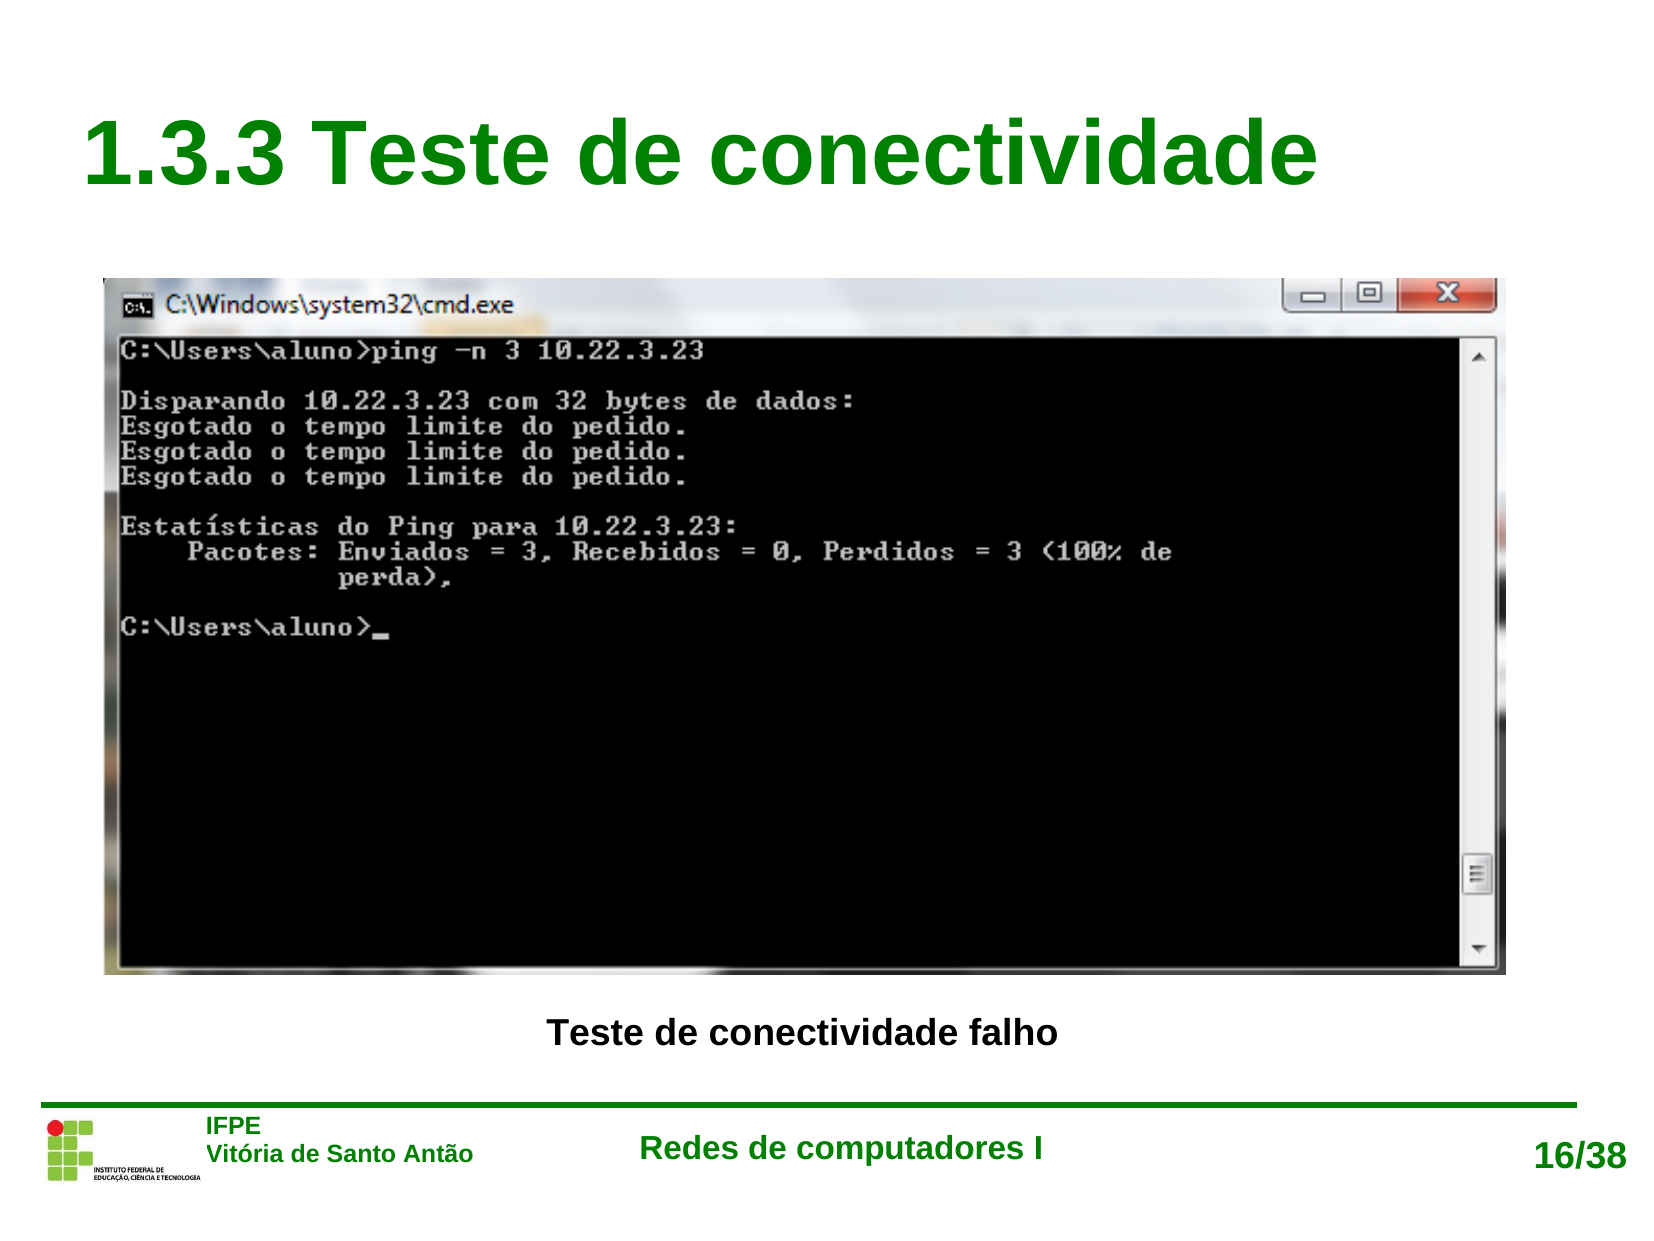

# 1.3.3 Teste de conectividade
Teste de conectividade falho